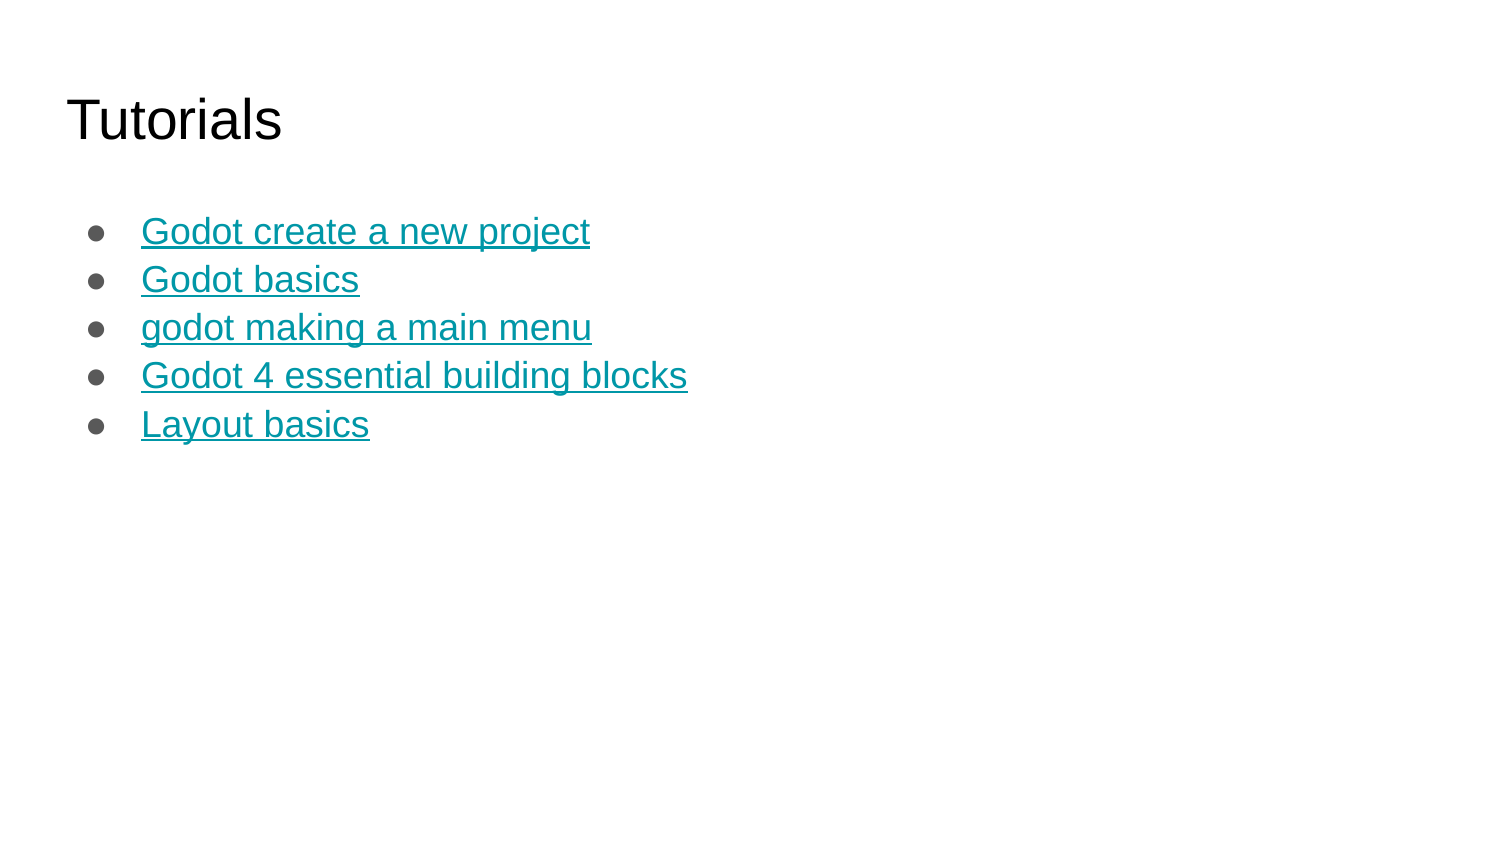

# Tutorials
Godot create a new project
Godot basics
godot making a main menu
Godot 4 essential building blocks
Layout basics